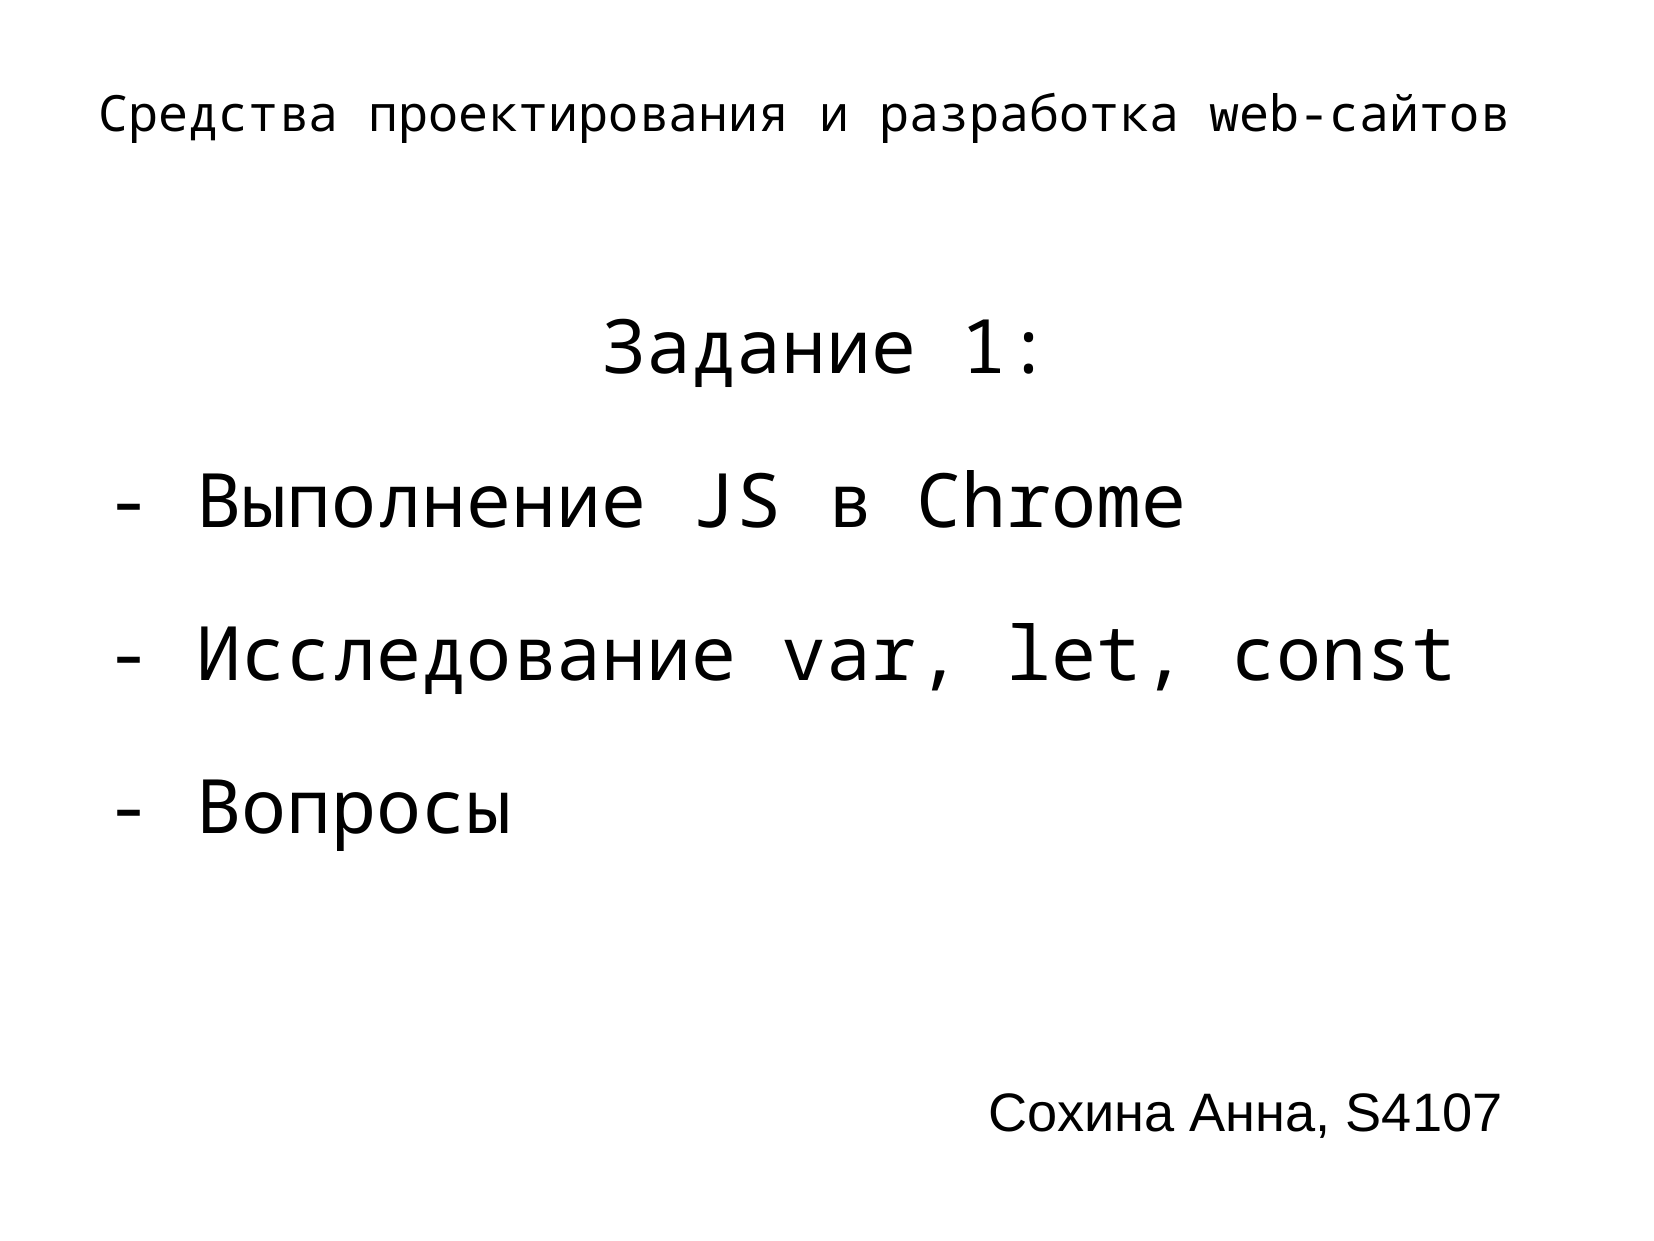

Средства проектирования и разработка web-сайтов
# Задание 1: - Выполнение JS в Сhrome - Исследование var, let, const - Вопросы
Сохина Анна, S4107